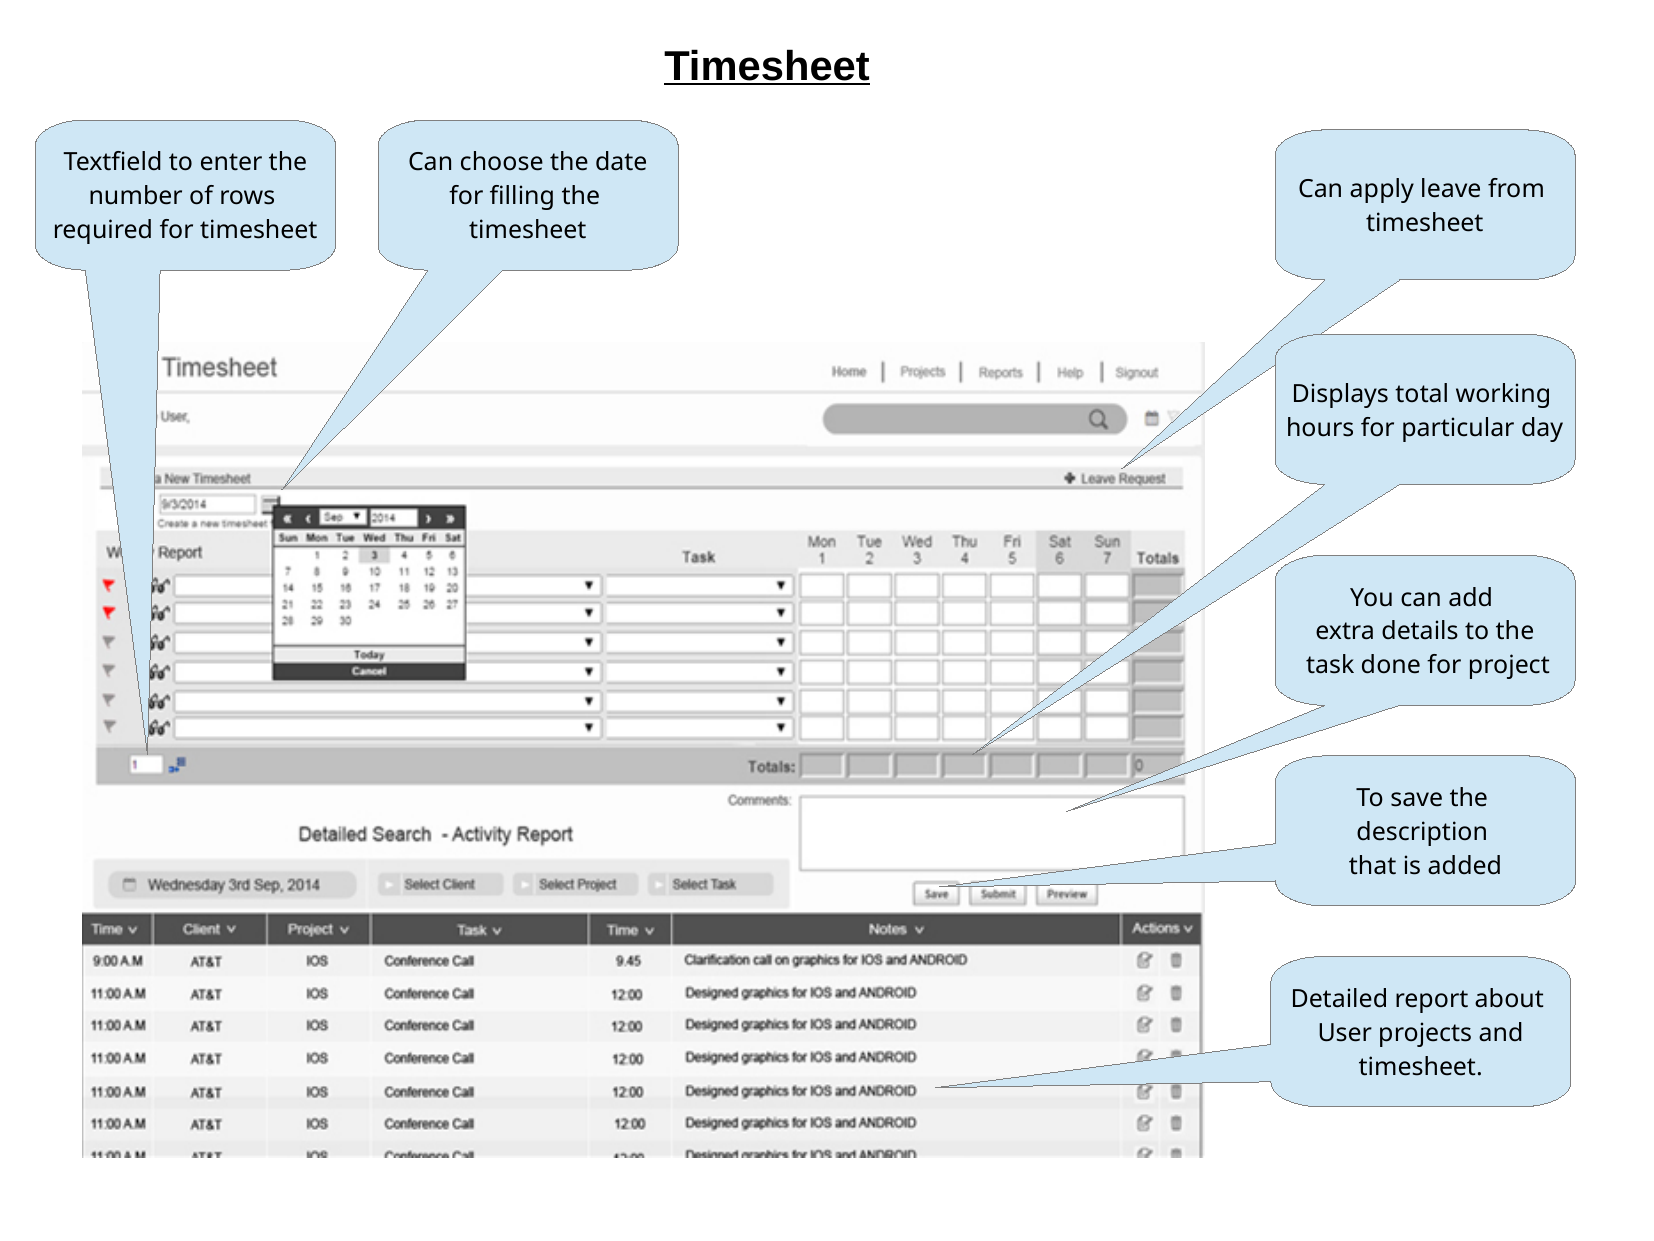

Timesheet
Textfield to enter the
number of rows
required for timesheet
Can choose the date
for filling the
timesheet
Can apply leave from
timesheet
Displays total working
hours for particular day
You can add
extra details to the
 task done for project
To save the
description
that is added
Detailed report about
User projects and
timesheet.